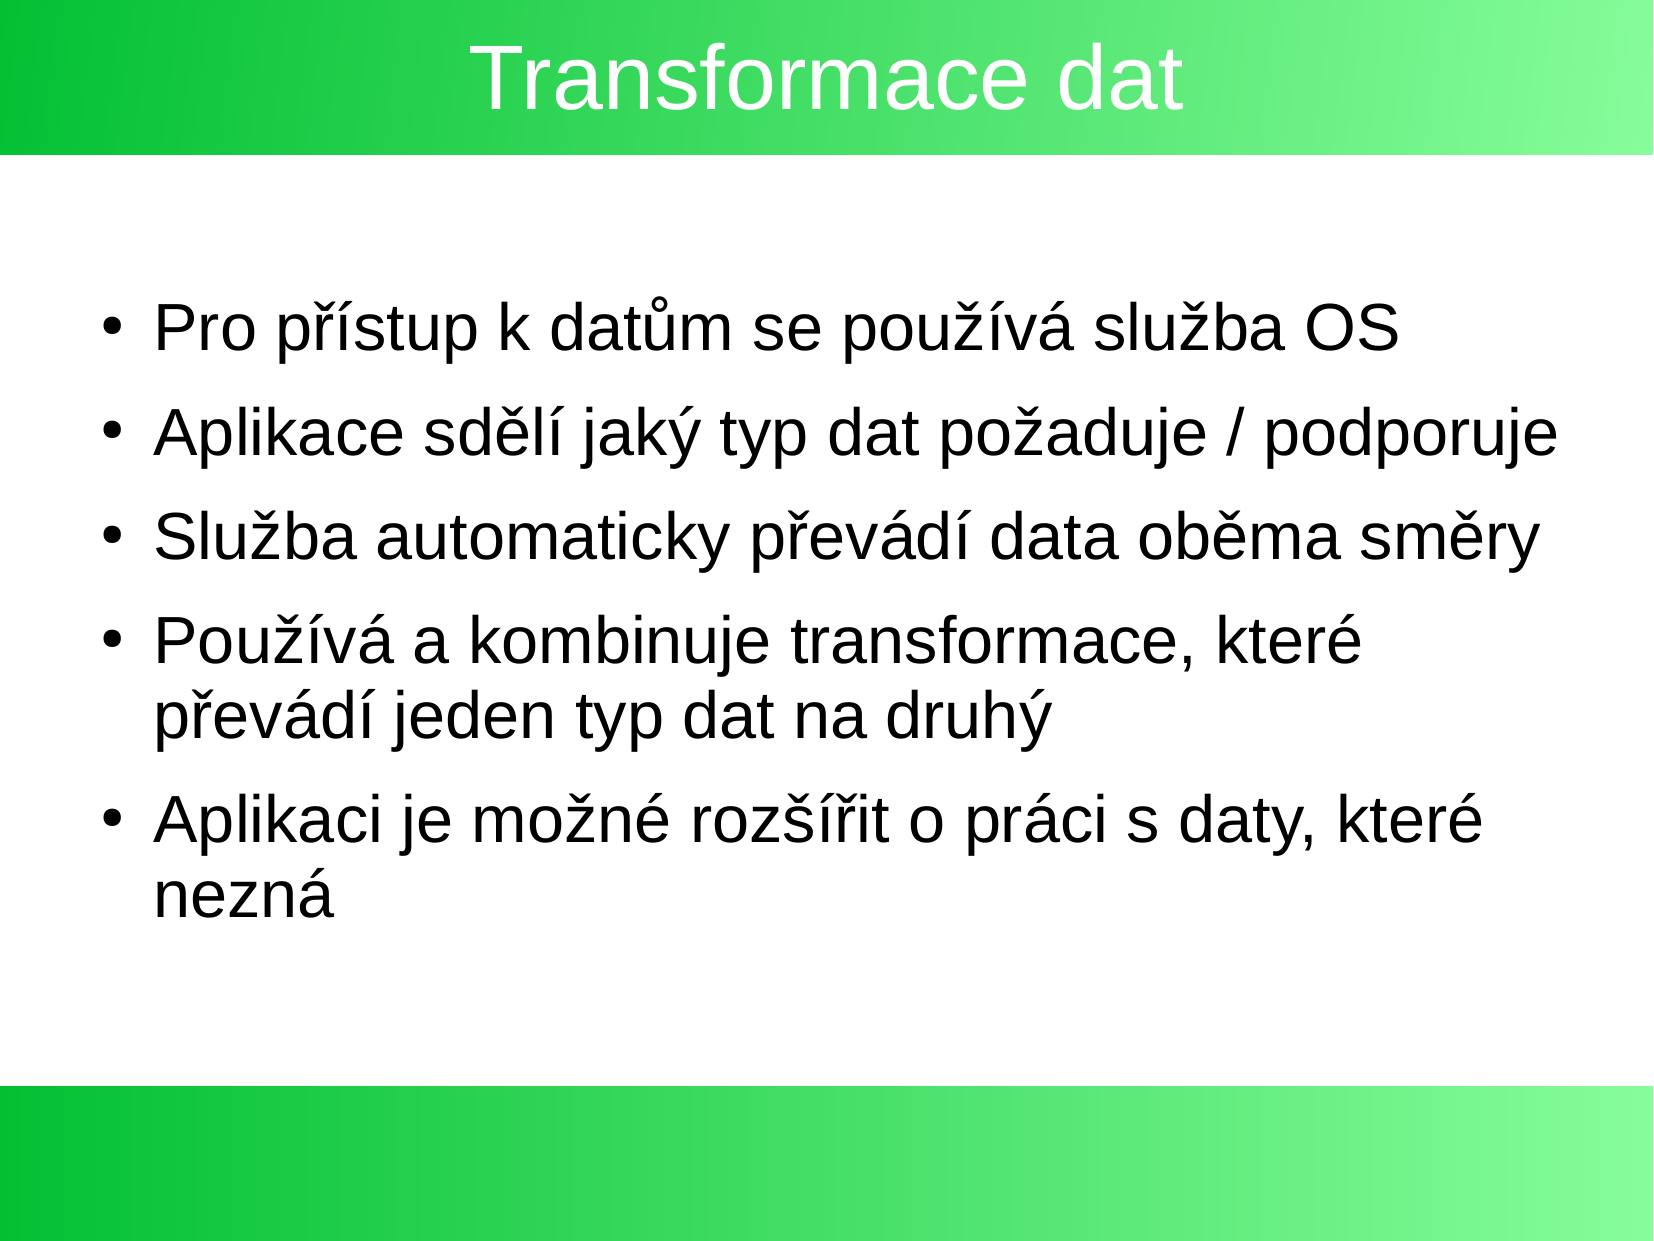

# Transformace dat
Pro přístup k datům se používá služba OS
Aplikace sdělí jaký typ dat požaduje / podporuje
Služba automaticky převádí data oběma směry
Používá a kombinuje transformace, které převádí jeden typ dat na druhý
Aplikaci je možné rozšířit o práci s daty, které nezná